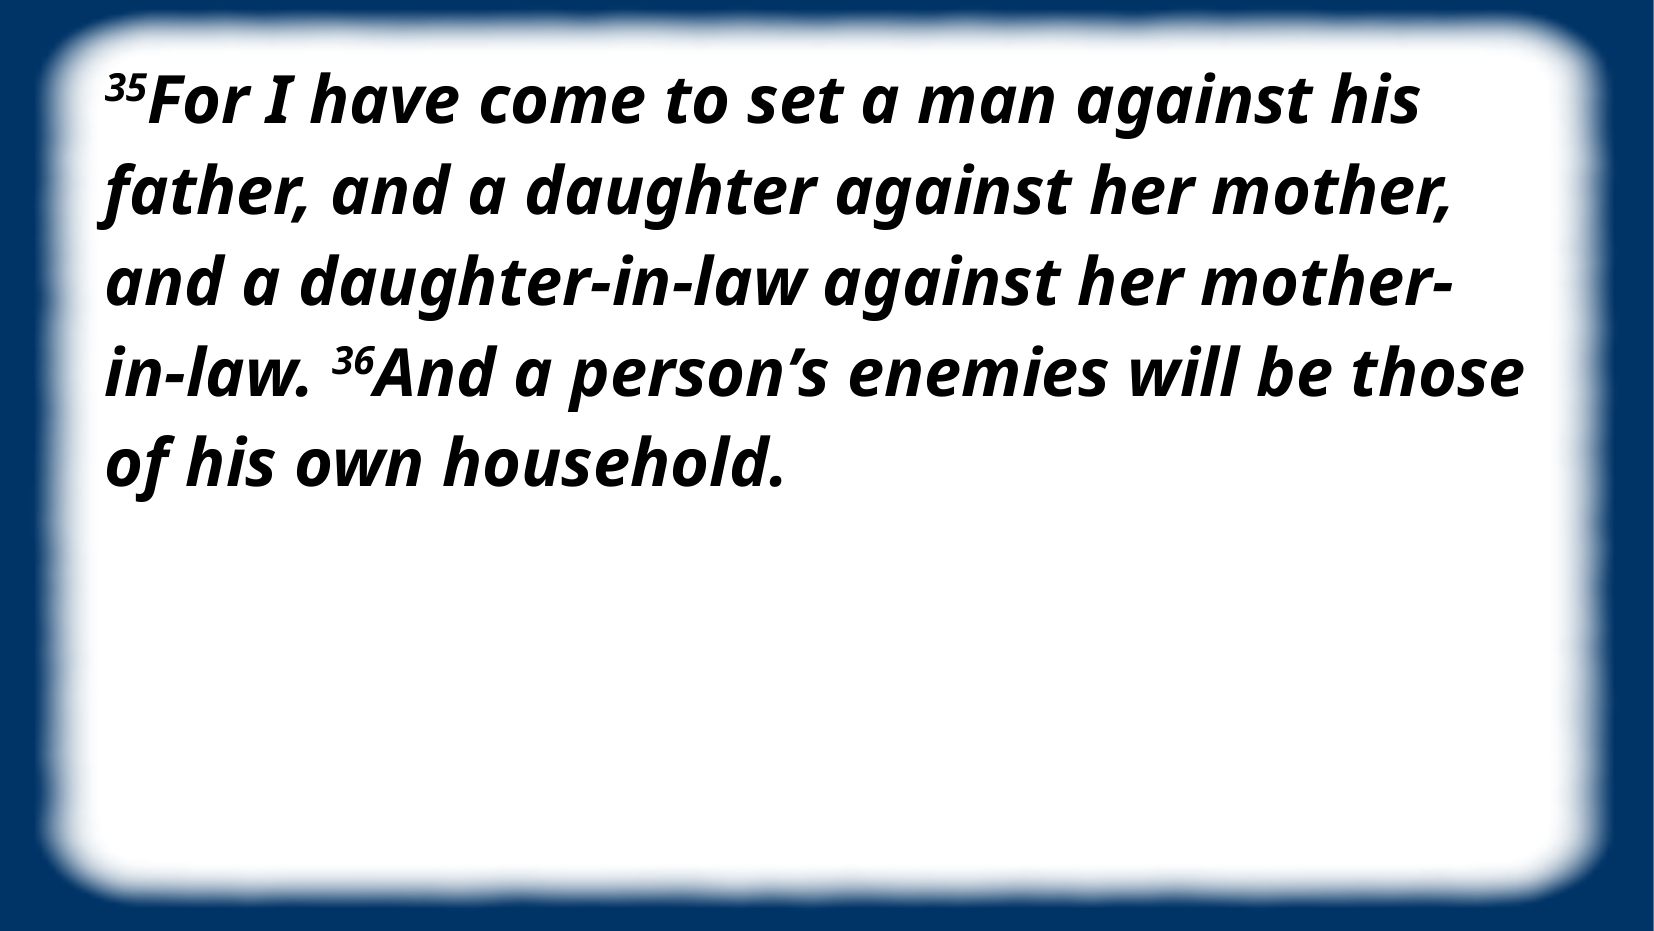

35For I have come to set a man against his father, and a daughter against her mother, and a daughter-in-law against her mother-in-law. 36And a person’s enemies will be those of his own household.